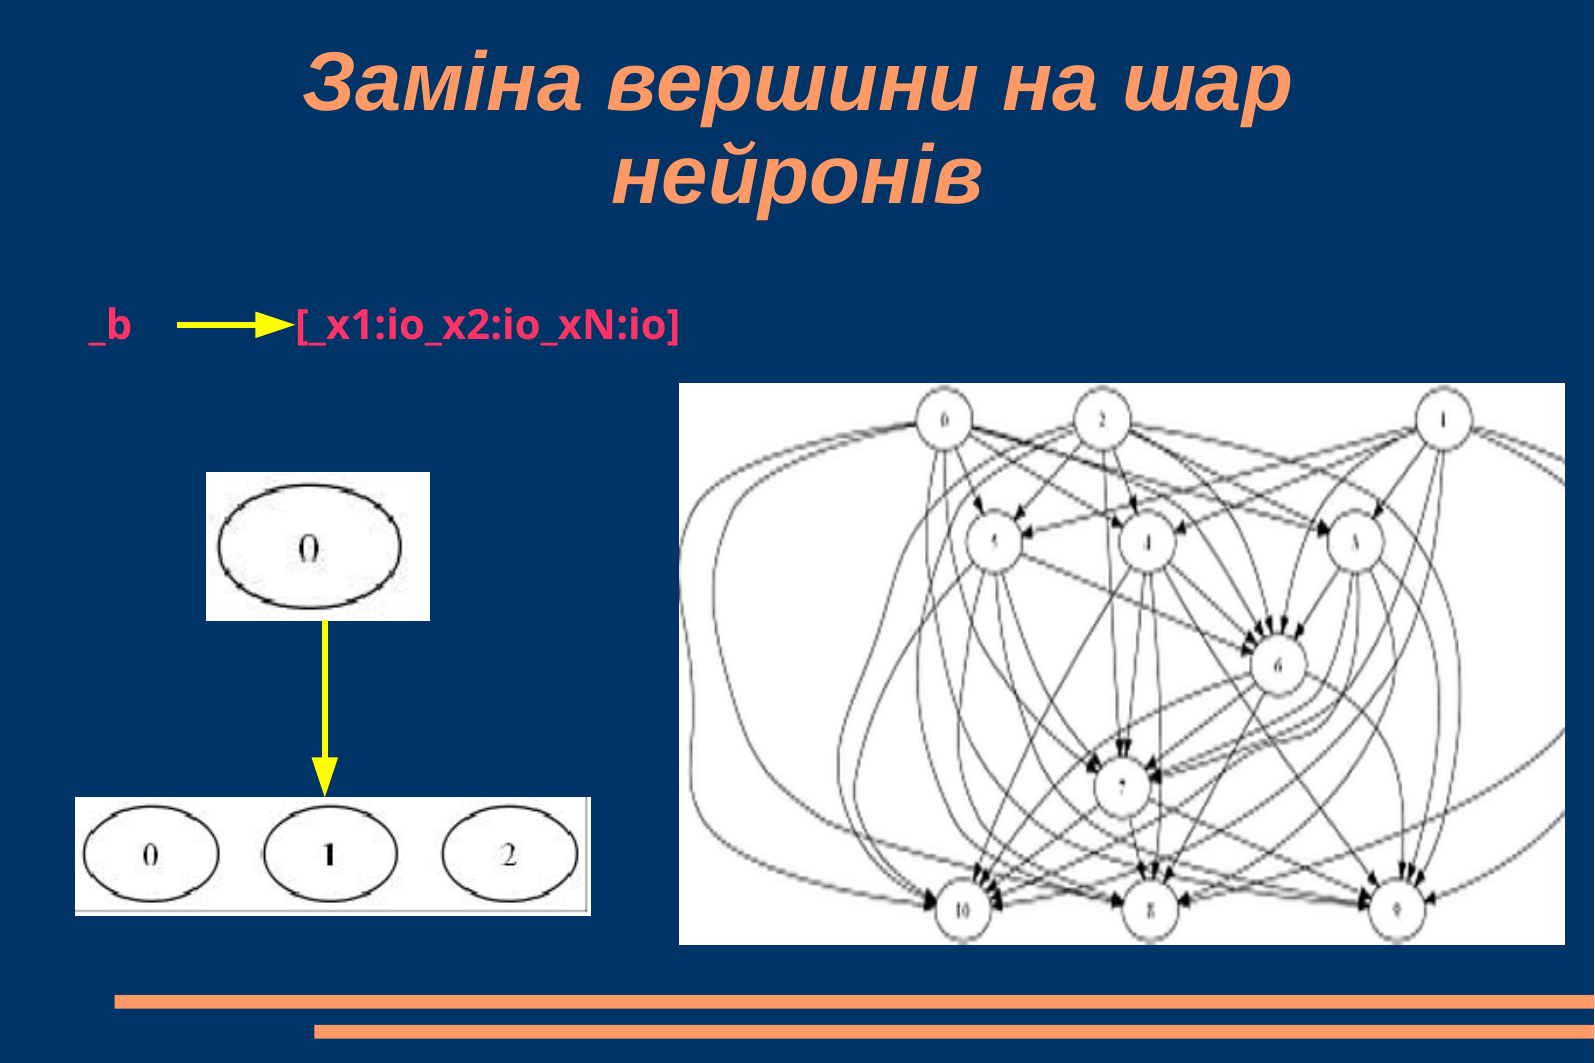

# Заміна вершини на шар нейронів
_b
[_x1:io_x2:io_xN:io]